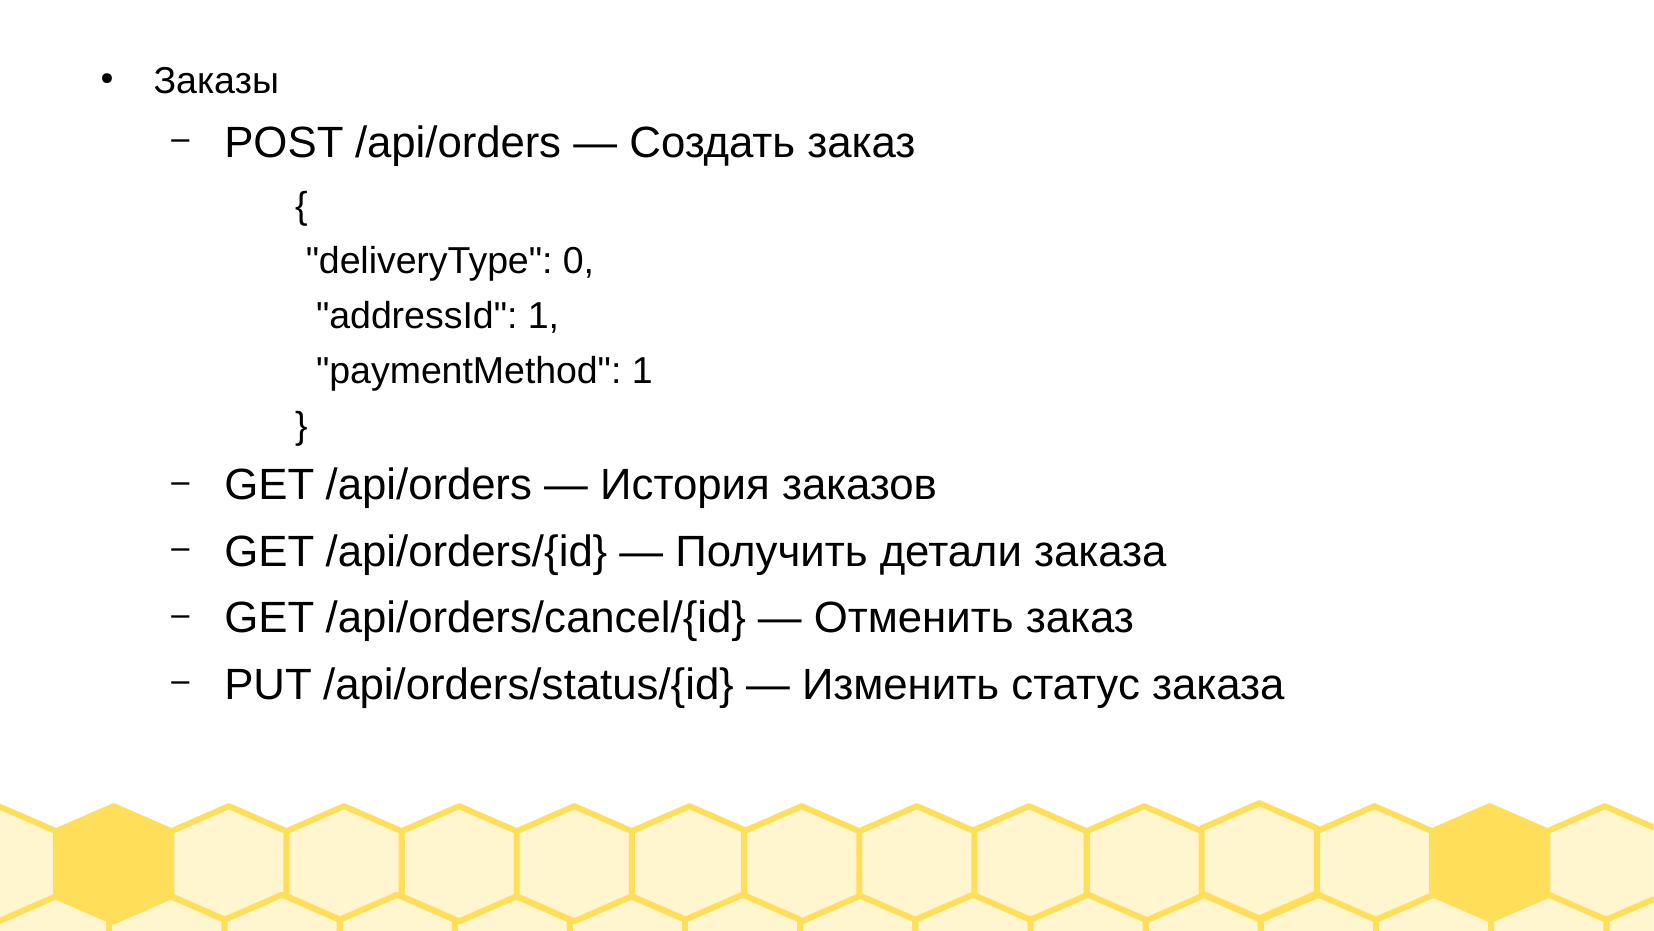

# Заказы
POST /api/orders — Создать заказ
{
 "deliveryType": 0,
 "addressId": 1,
 "paymentMethod": 1
}
GET /api/orders — История заказов
GET /api/orders/{id} — Получить детали заказа
GET /api/orders/cancel/{id} — Отменить заказ
PUT /api/orders/status/{id} — Изменить статус заказа